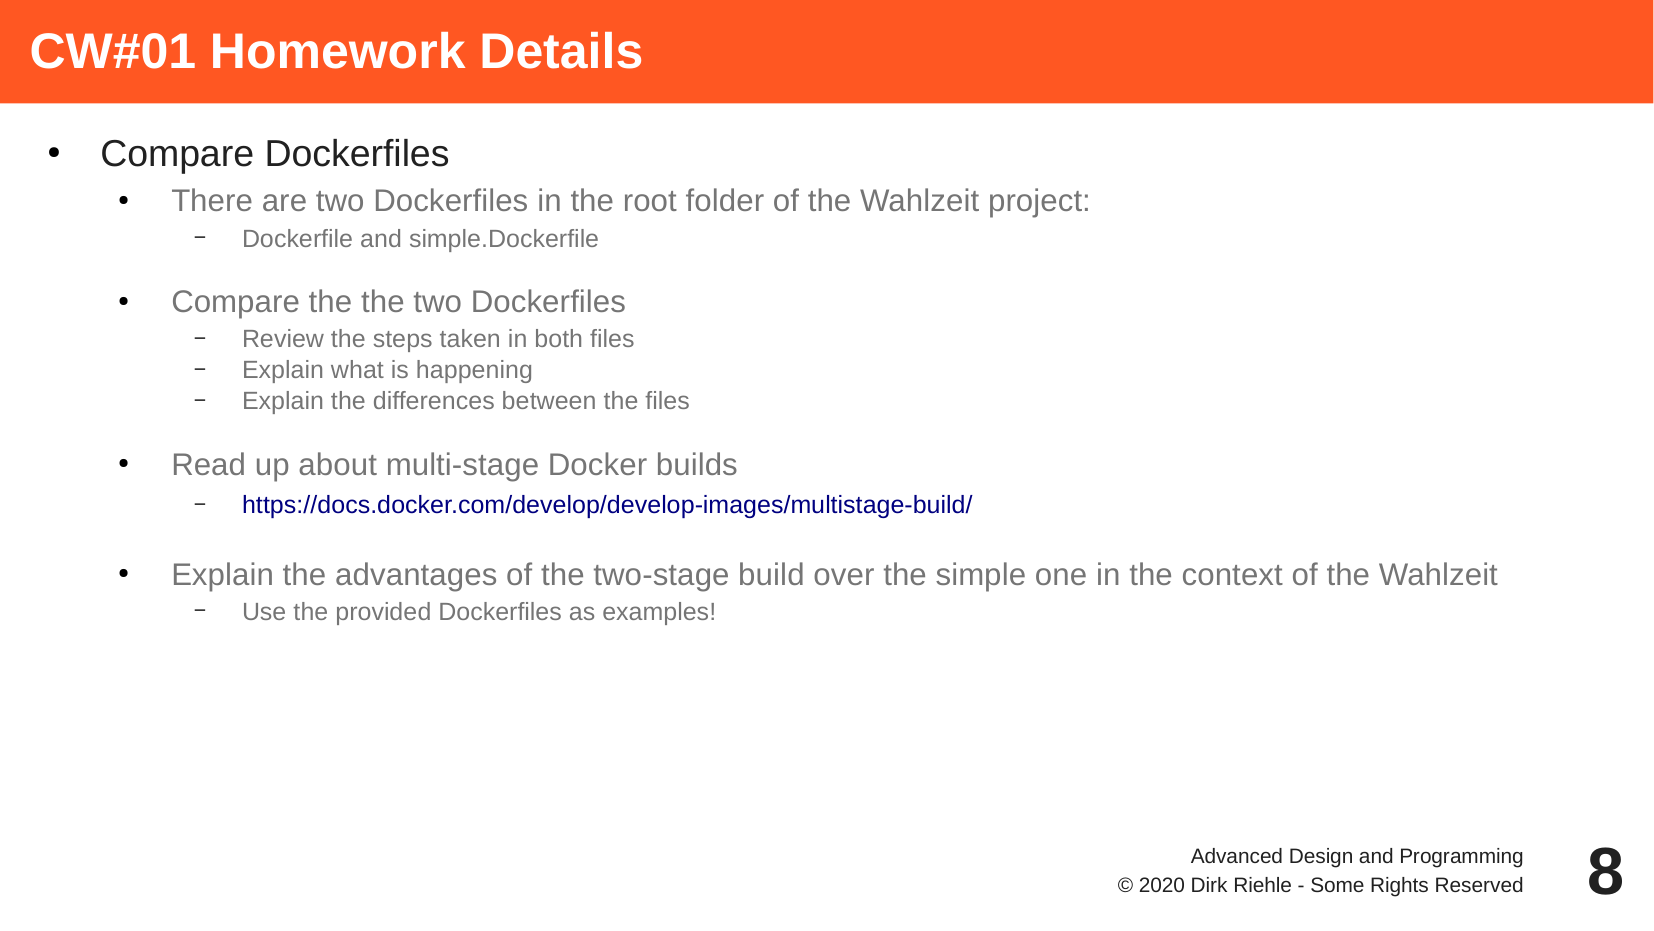

# CW#01 Homework Details
Compare Dockerfiles
There are two Dockerfiles in the root folder of the Wahlzeit project:
Dockerfile and simple.Dockerfile
Compare the the two Dockerfiles
Review the steps taken in both files
Explain what is happening
Explain the differences between the files
Read up about multi-stage Docker builds
https://docs.docker.com/develop/develop-images/multistage-build/
Explain the advantages of the two-stage build over the simple one in the context of the Wahlzeit
Use the provided Dockerfiles as examples!
Advanced Design and Programming
8
© 2020 Dirk Riehle - Some Rights Reserved